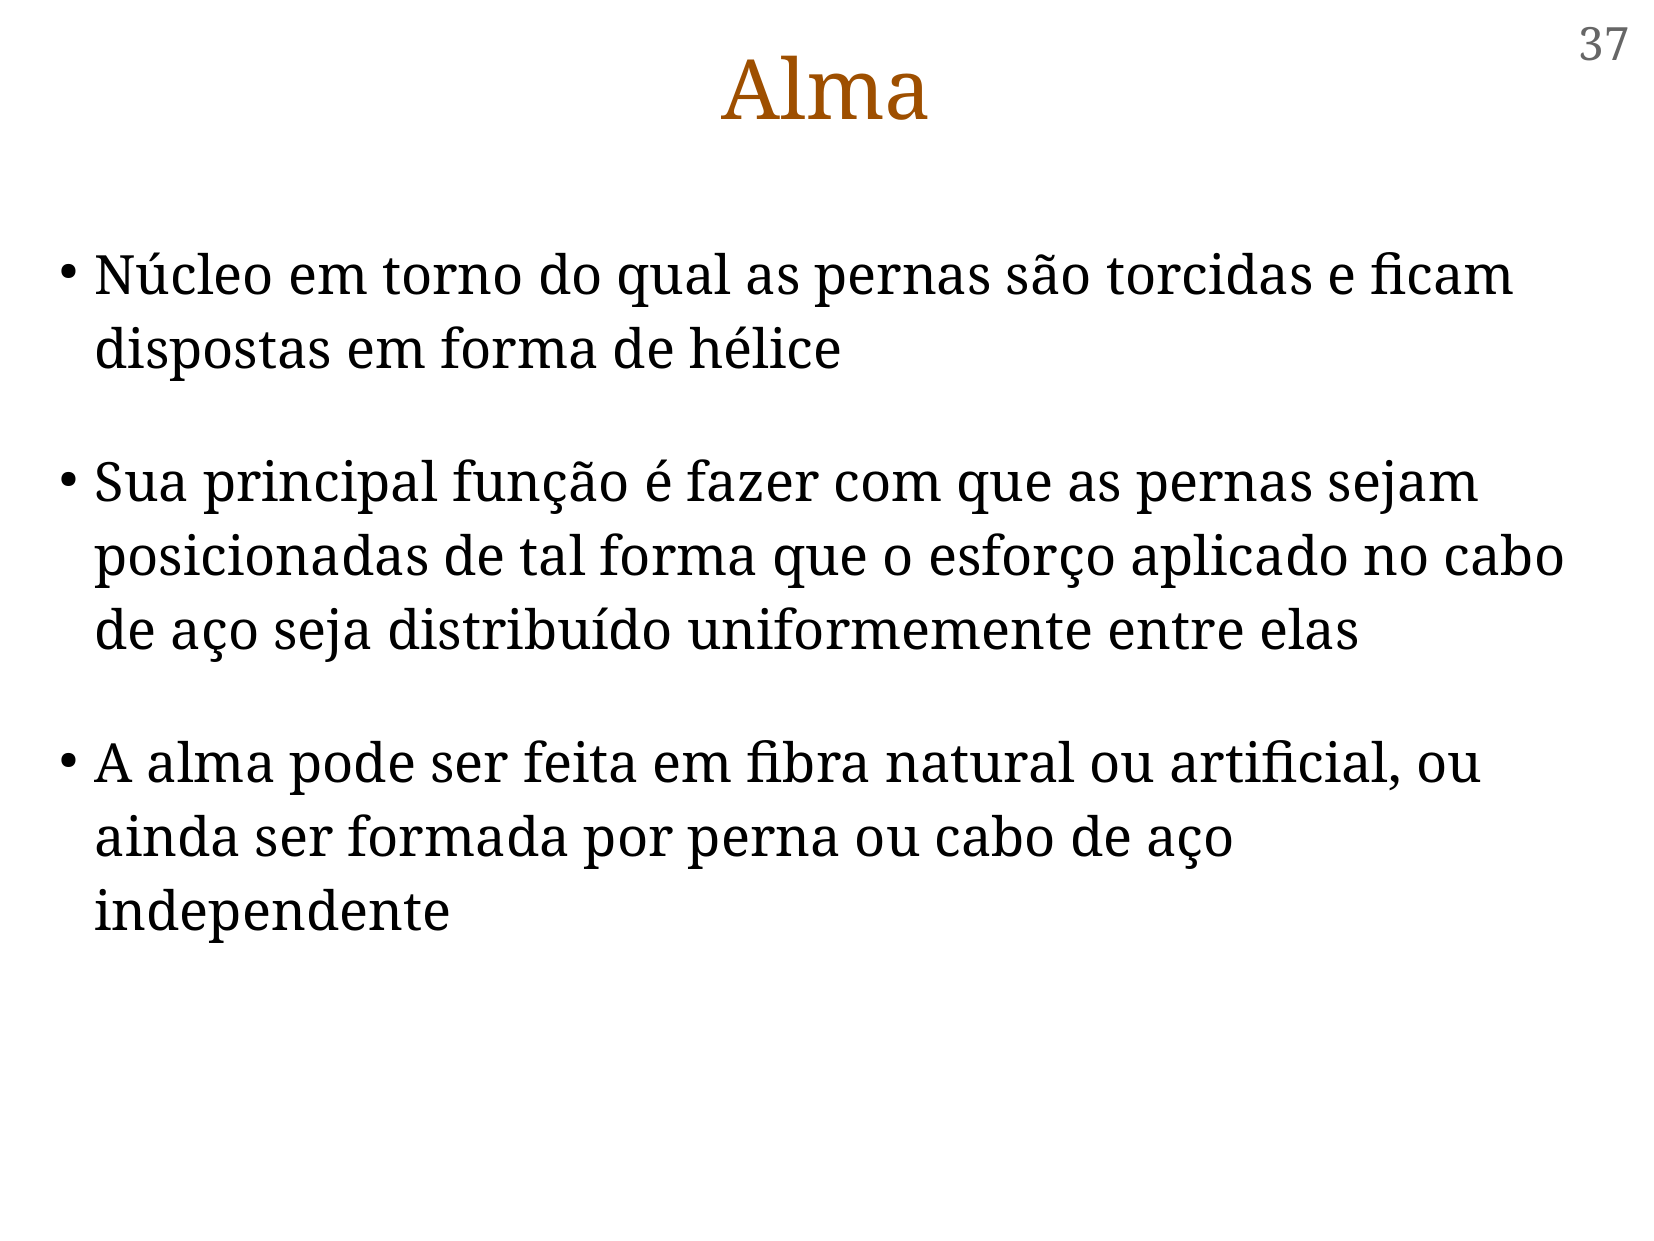

37
# Alma
Núcleo em torno do qual as pernas são torcidas e ficam dispostas em forma de hélice
Sua principal função é fazer com que as pernas sejam posicionadas de tal forma que o esforço aplicado no cabo de aço seja distribuído uniformemente entre elas
A alma pode ser feita em fibra natural ou artificial, ou ainda ser formada por perna ou cabo de aço independente